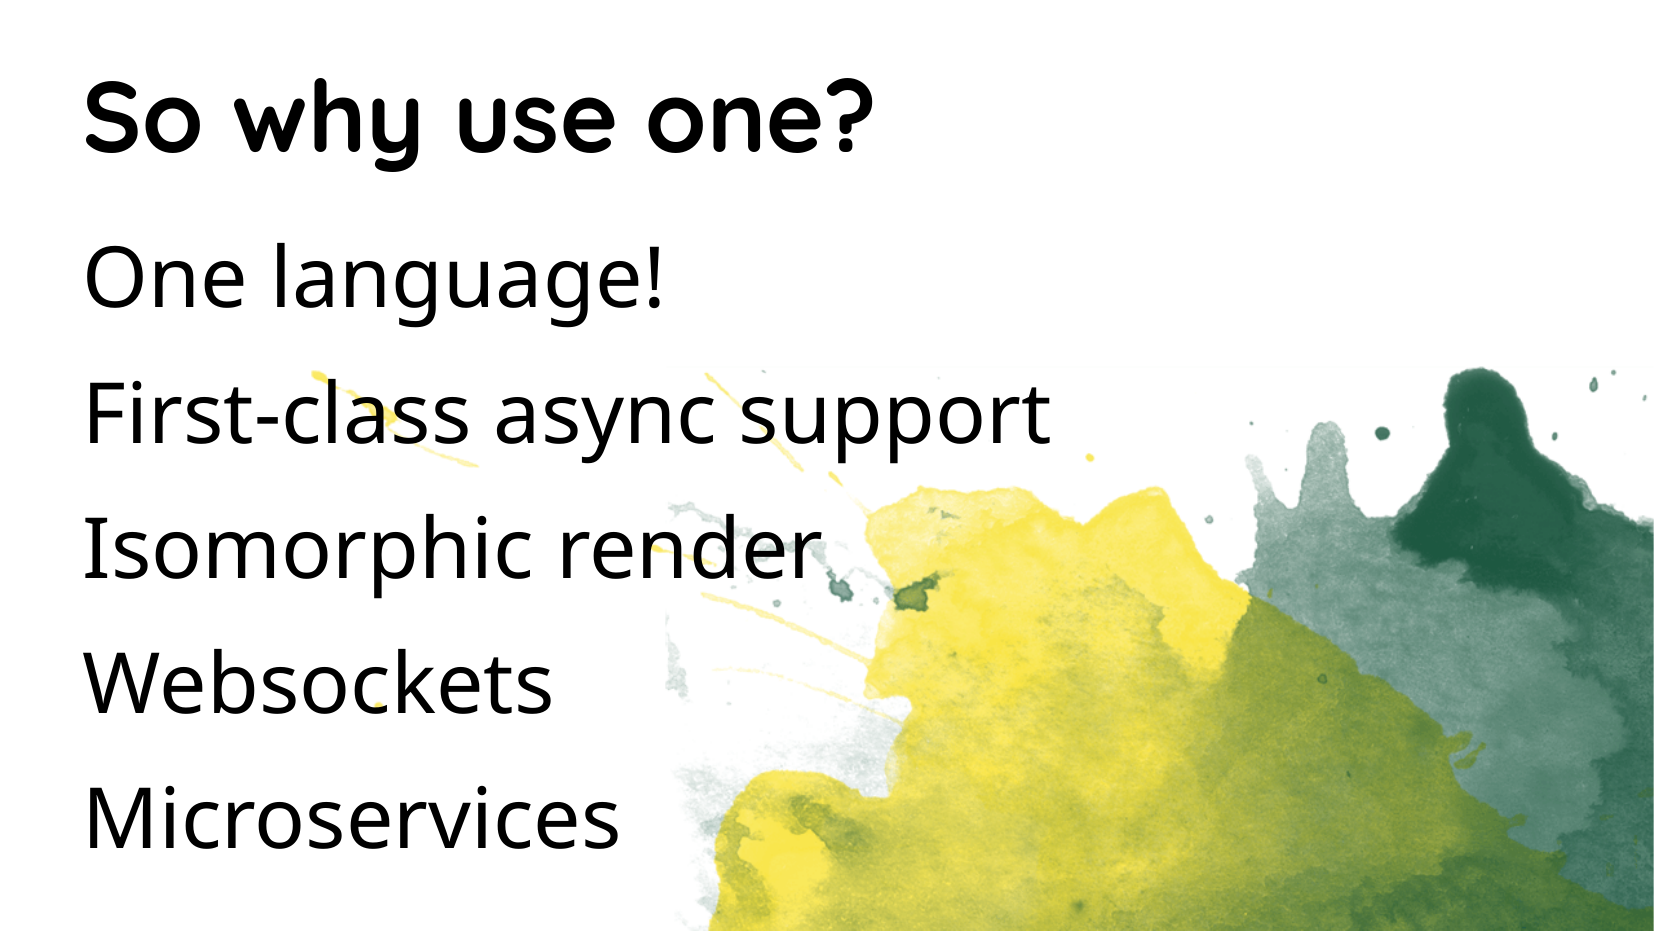

# So why use one?
One language!
First-class async support
Isomorphic render
Websockets
Microservices